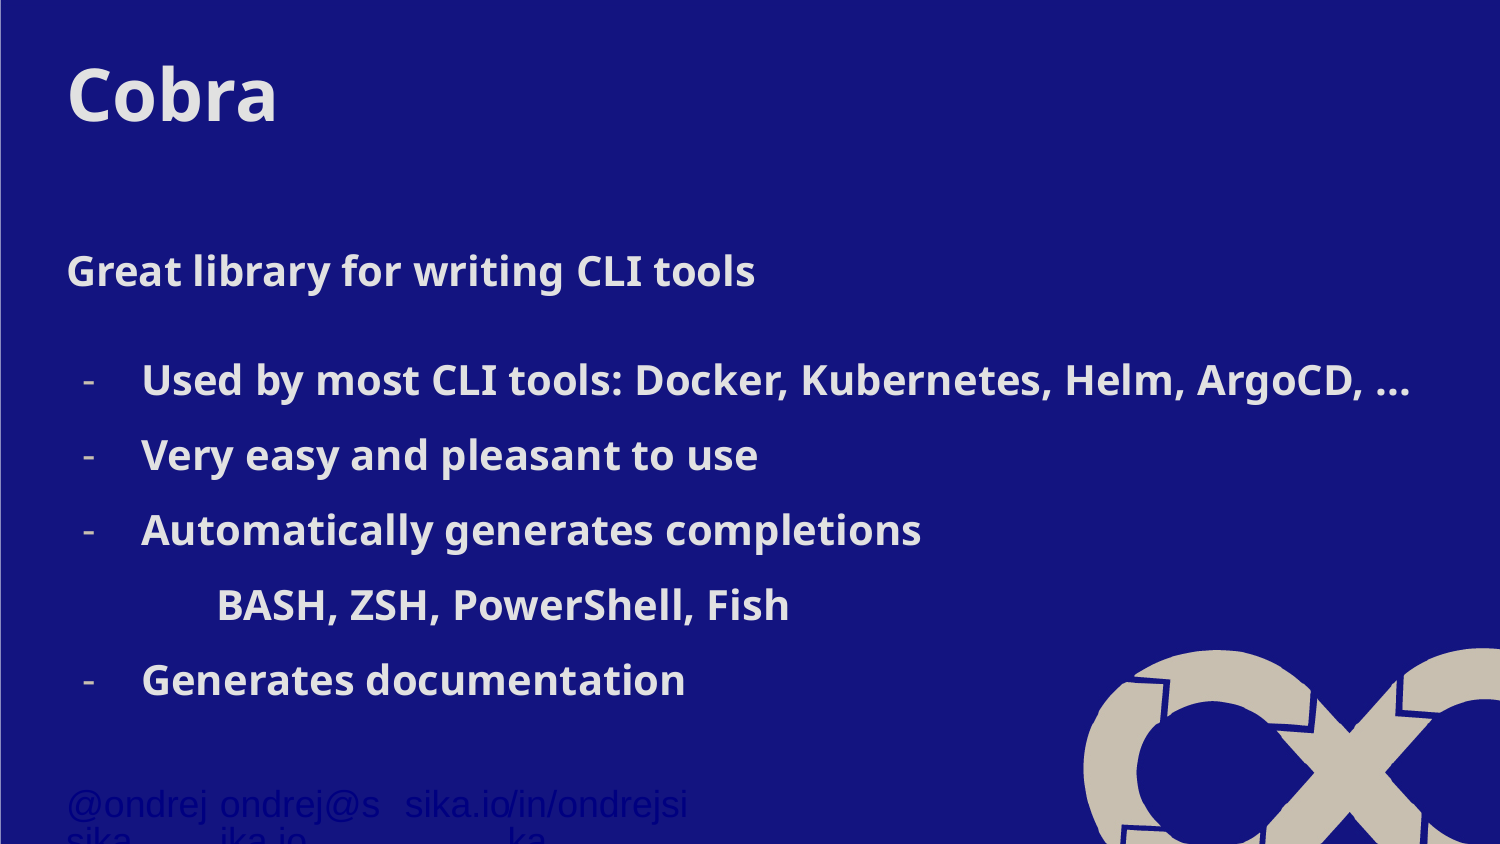

# Cobra
Great library for writing CLI tools
Used by most CLI tools: Docker, Kubernetes, Helm, ArgoCD, ...
Very easy and pleasant to use
Automatically generates completions
	BASH, ZSH, PowerShell, Fish
Generates documentation